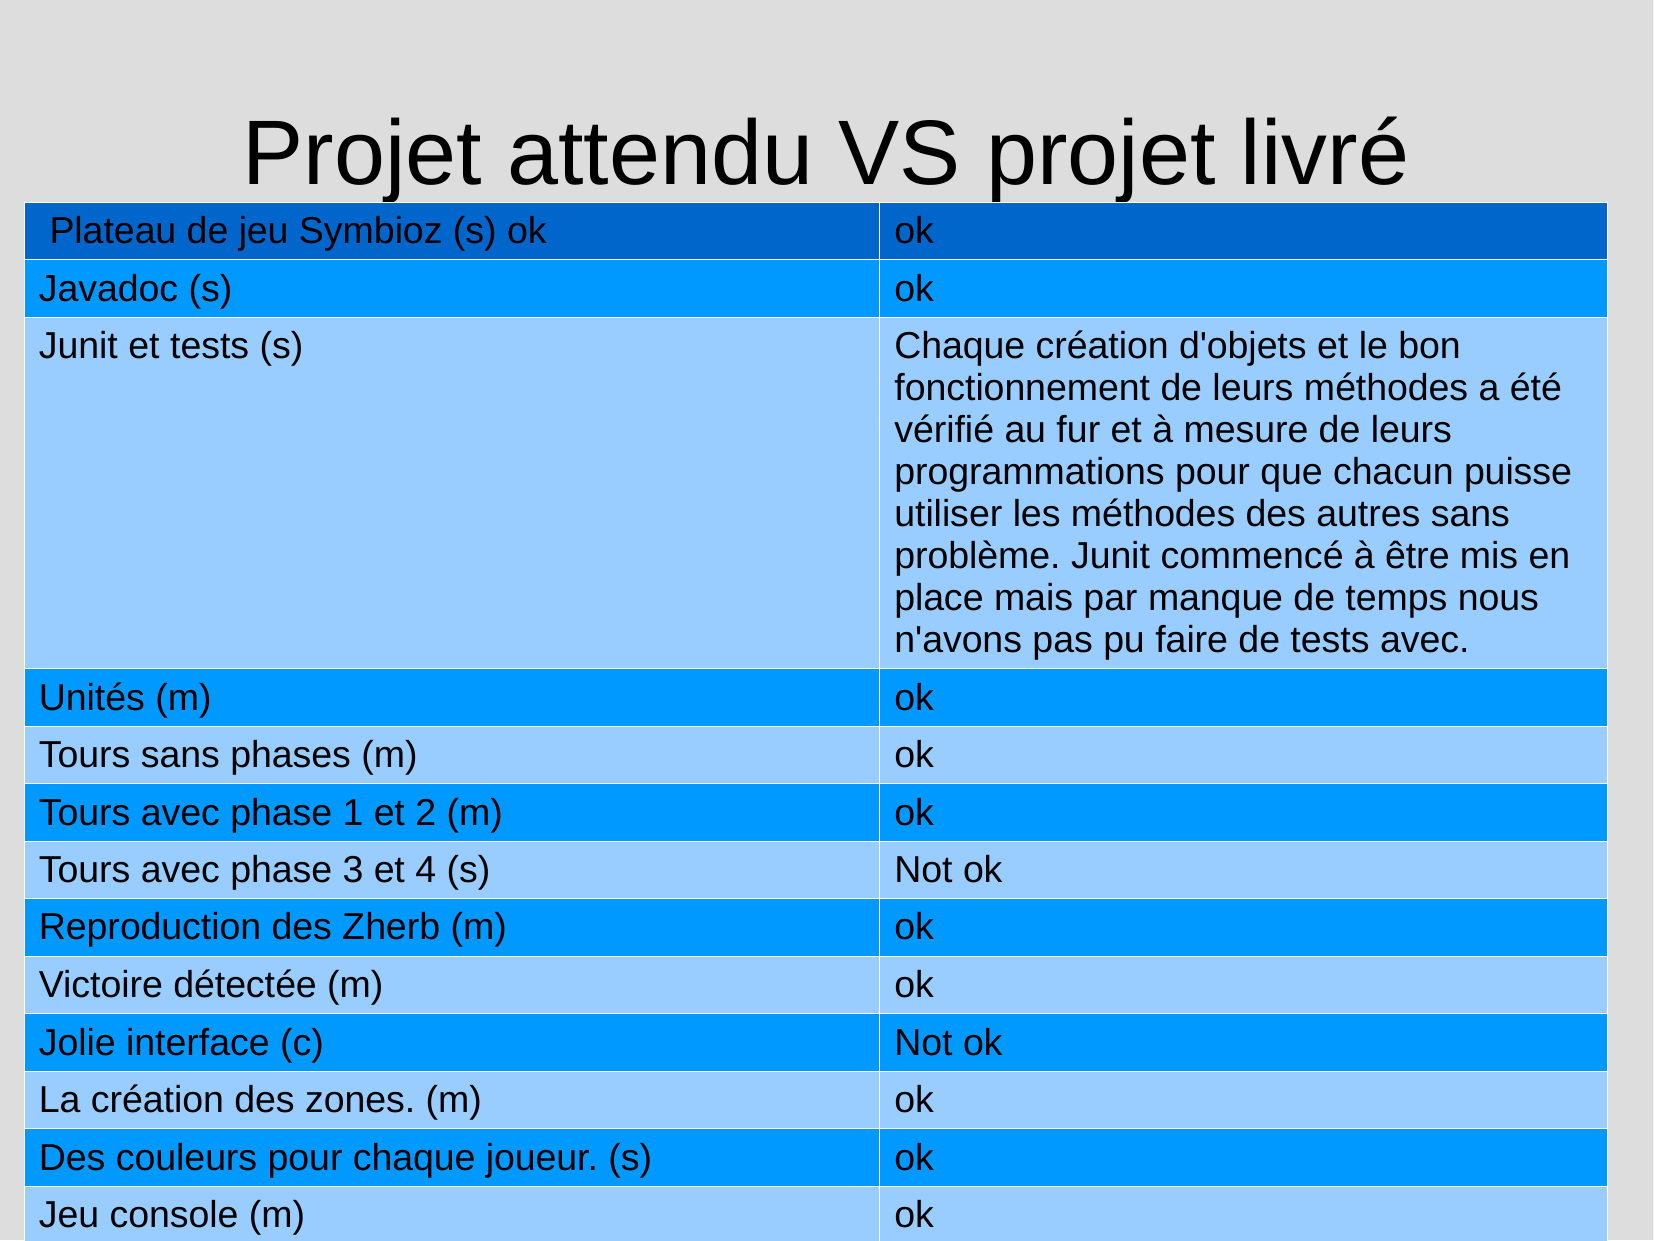

# Projet attendu VS projet livré
| Plateau de jeu Symbioz (s) ok | ok |
| --- | --- |
| Javadoc (s) | ok |
| Junit et tests (s) | Chaque création d'objets et le bon fonctionnement de leurs méthodes a été vérifié au fur et à mesure de leurs programmations pour que chacun puisse utiliser les méthodes des autres sans problème. Junit commencé à être mis en place mais par manque de temps nous n'avons pas pu faire de tests avec. |
| Unités (m) | ok |
| Tours sans phases (m) | ok |
| Tours avec phase 1 et 2 (m) | ok |
| Tours avec phase 3 et 4 (s) | Not ok |
| Reproduction des Zherb (m) | ok |
| Victoire détectée (m) | ok |
| Jolie interface (c) | Not ok |
| La création des zones. (m) | ok |
| Des couleurs pour chaque joueur. (s) | ok |
| Jeu console (m) | ok |
| Plateau de jeu Symbioz (s) | |
| --- | --- |
| Javadoc (s) | |
| | |
| | |
| | |
| | |
| | |
| | |
| | |
| | |
| | |
| | |
| | |
| | |
| | |
| | |
| | |
| | |
| | |
| | |
| | |
| | |